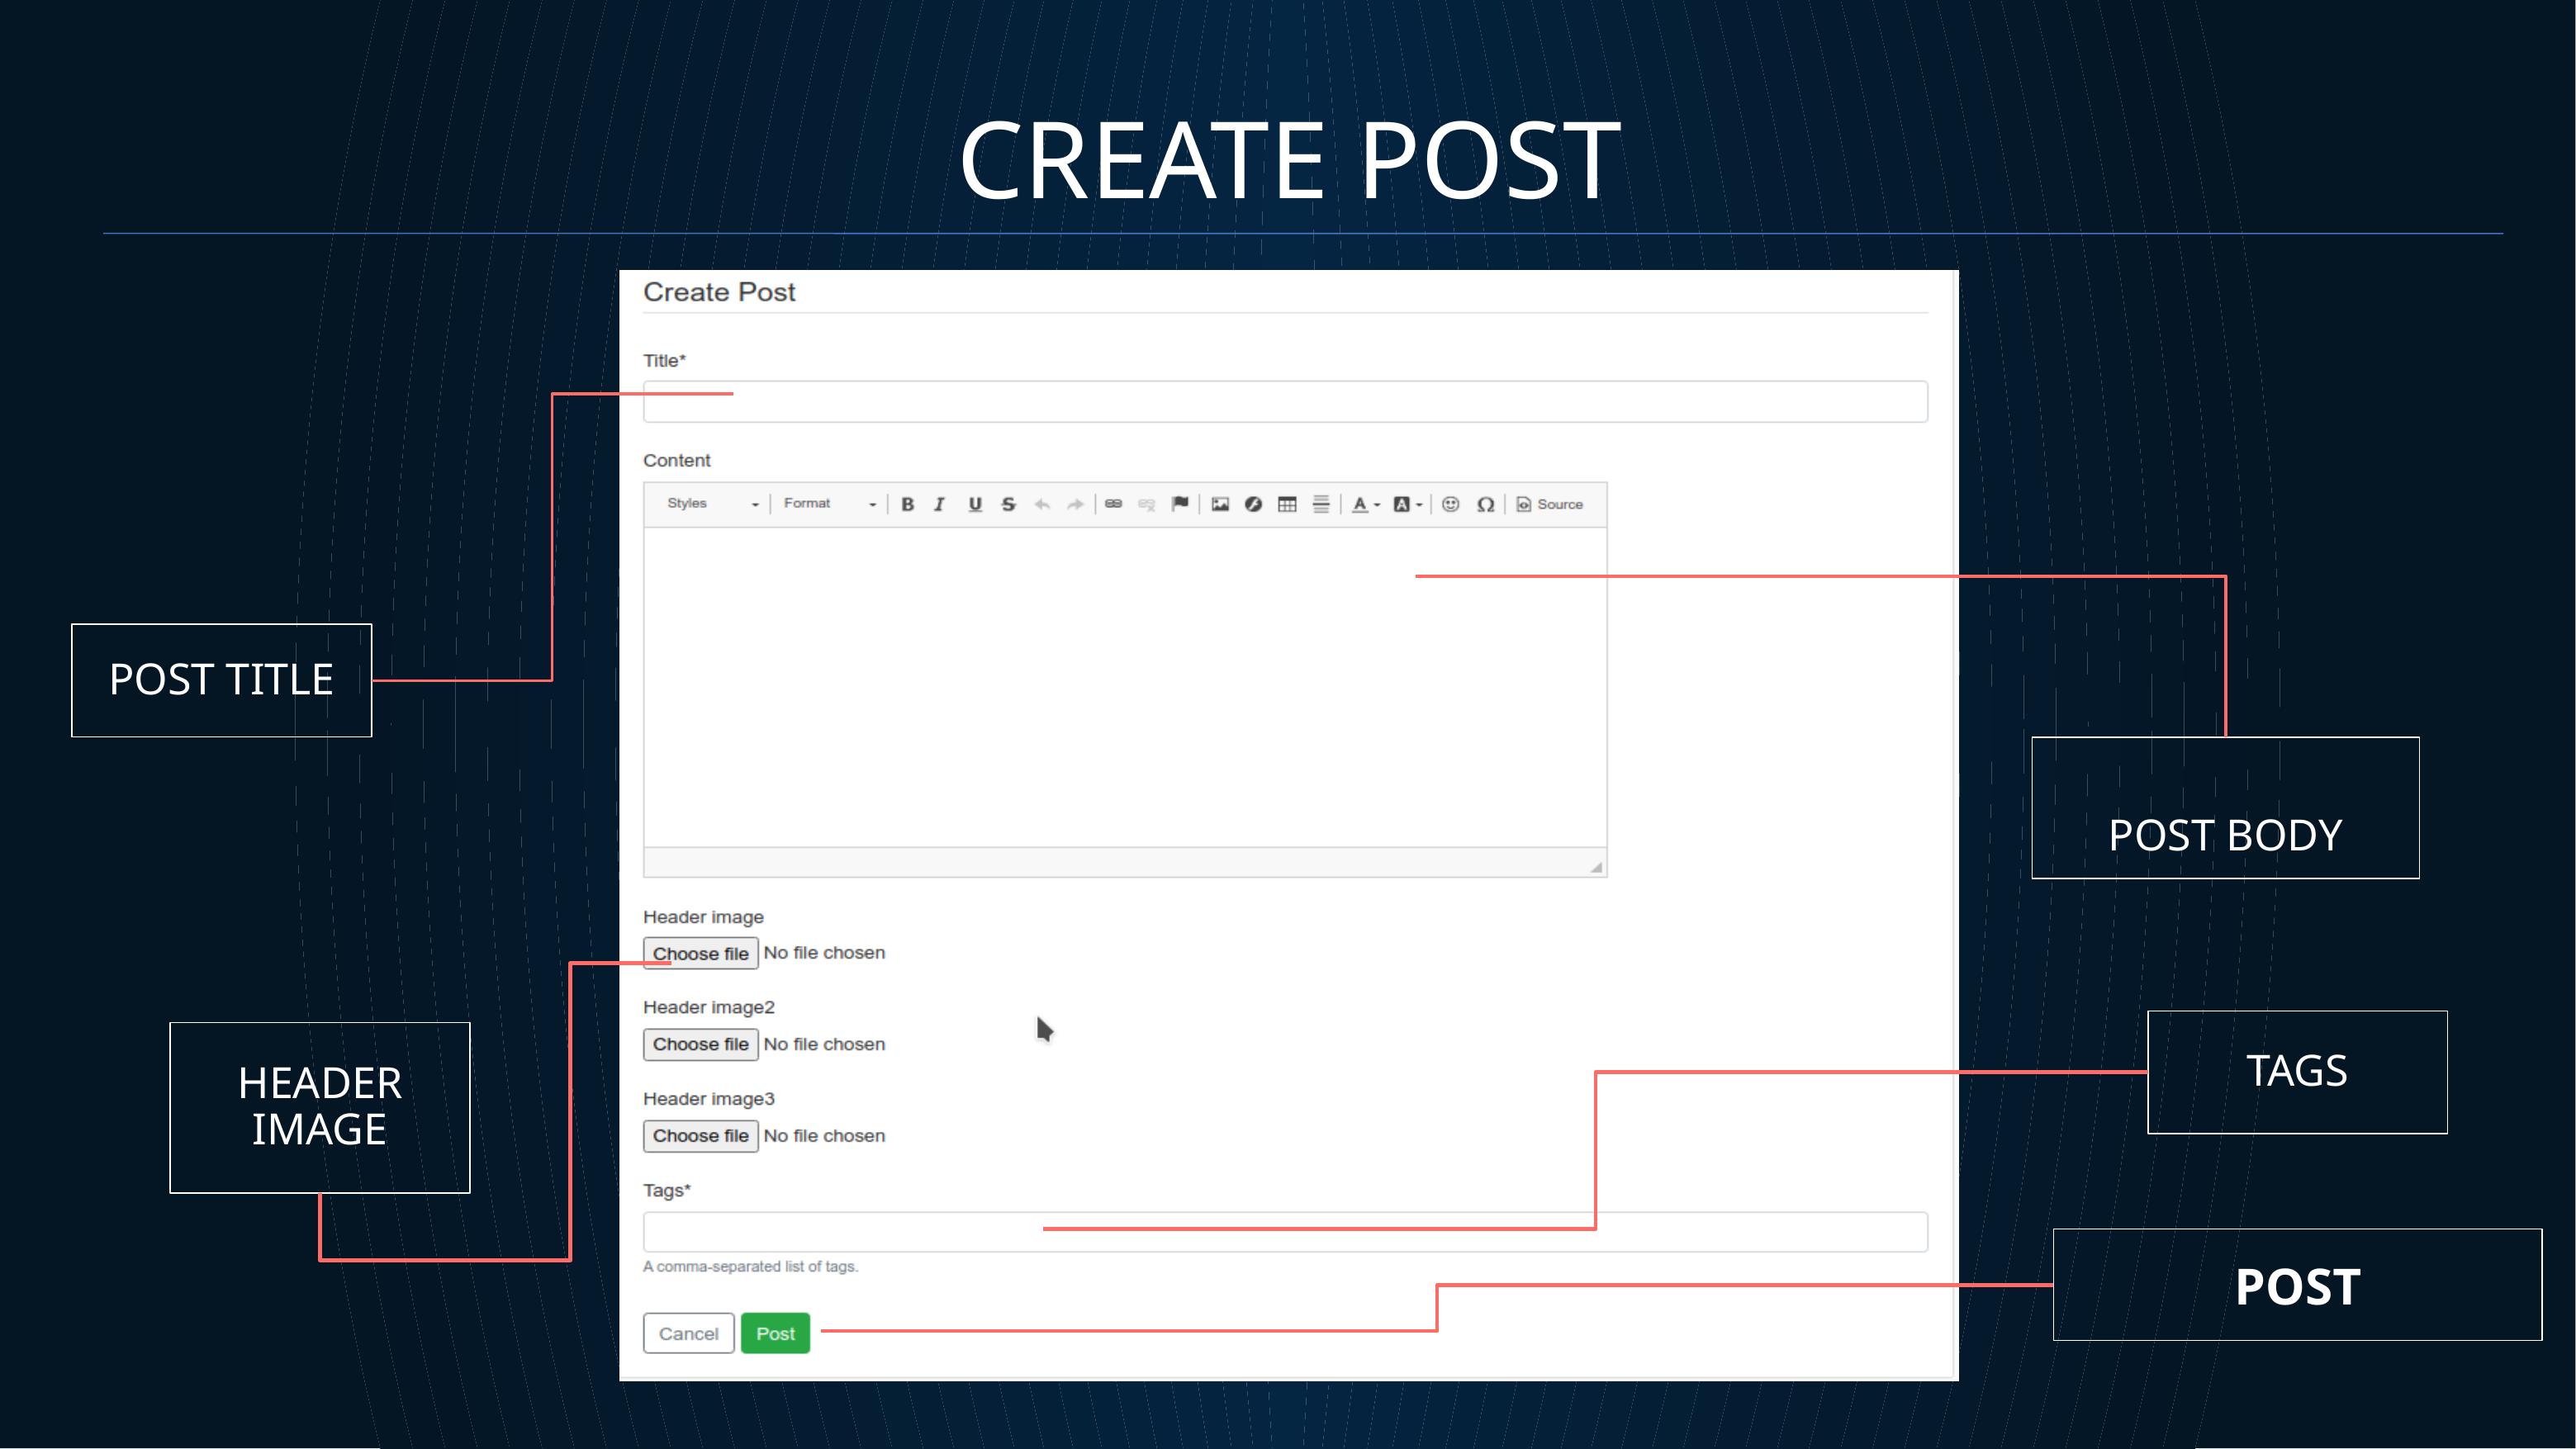

# CREATE POST
POST TITLE
POST BODY
TAGS
HEADER IMAGE
POST